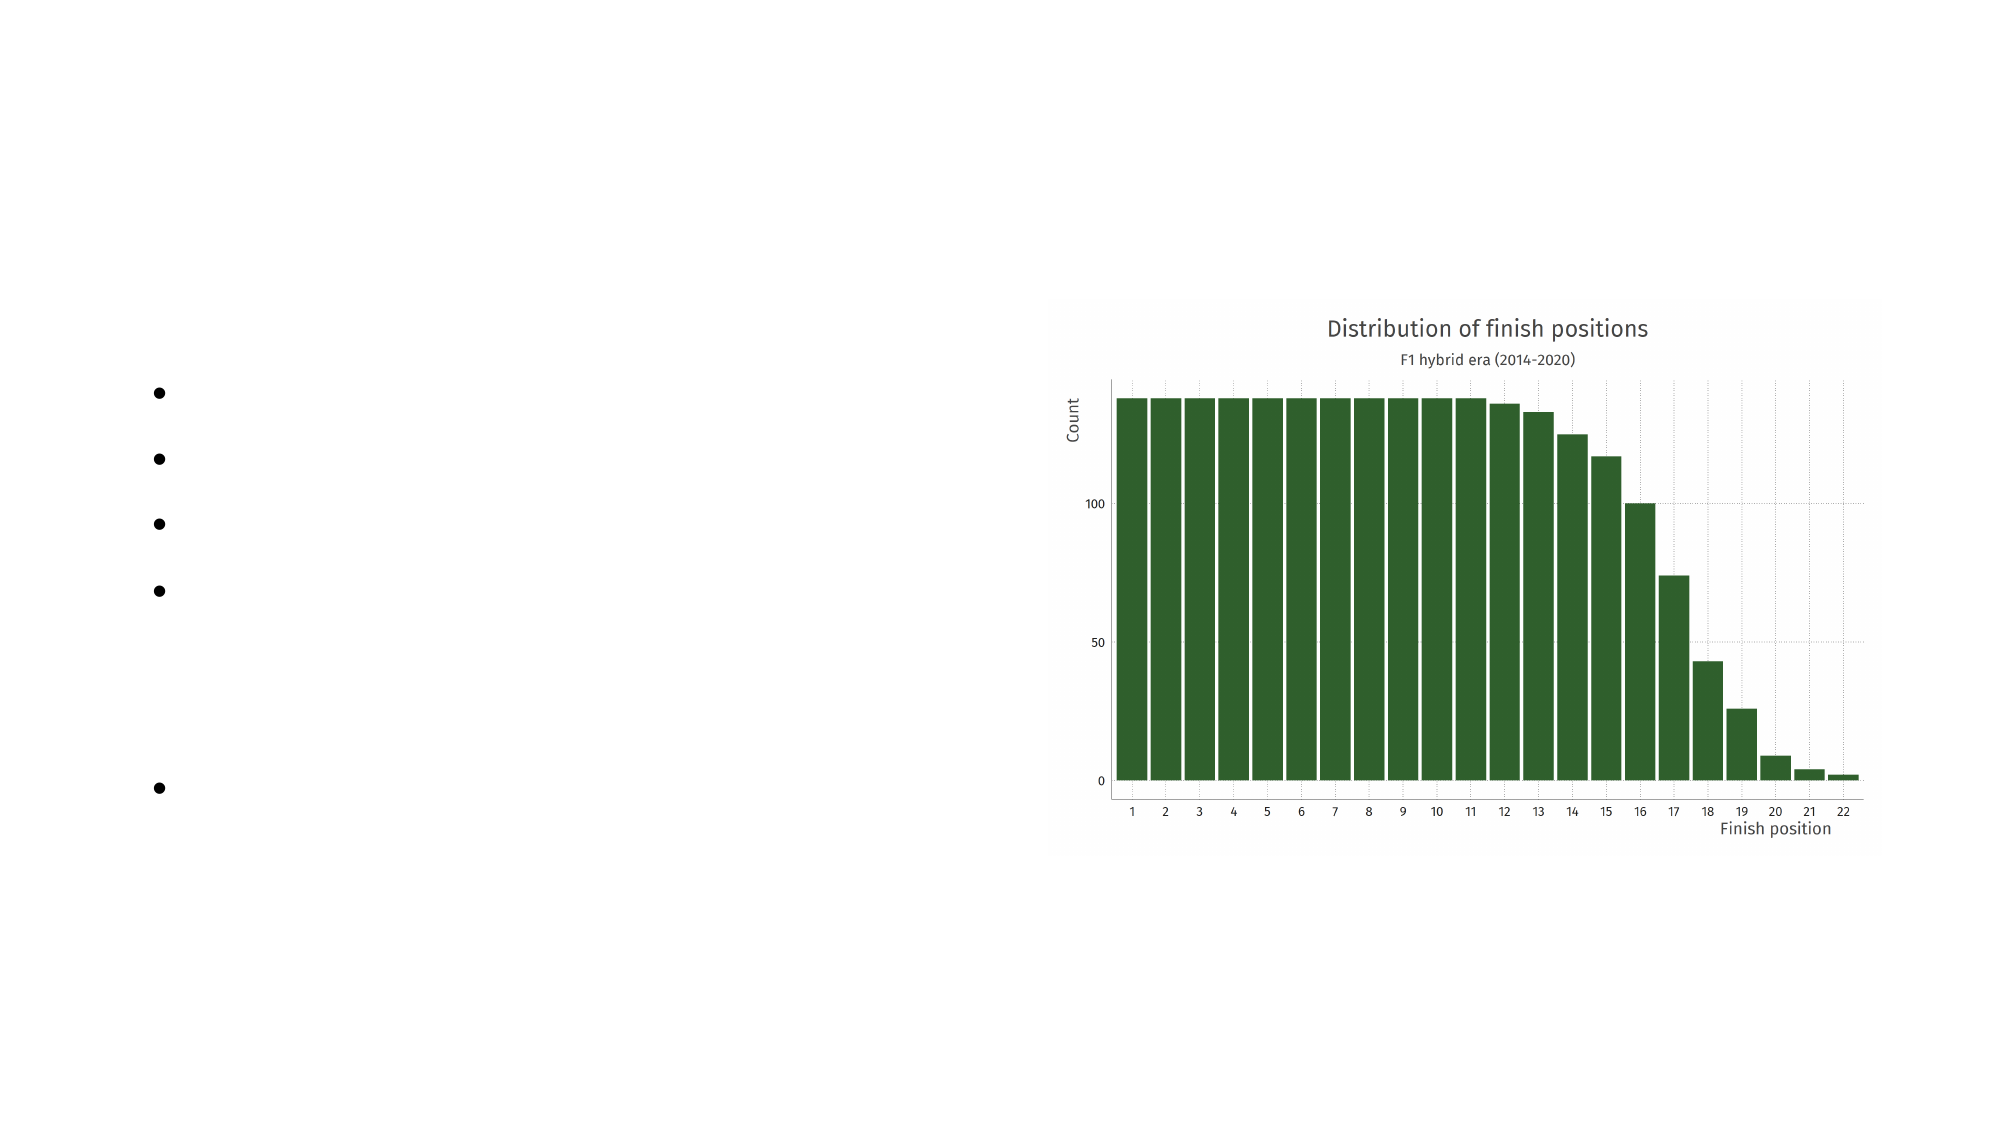

# Data processing
There are many accidents
Drivers may make a mistake
Constructors may tune the engine wrong
Random stuff may happen
The world is complicated
SIMPLIFYING ASSUMPTION
Look only at finished races